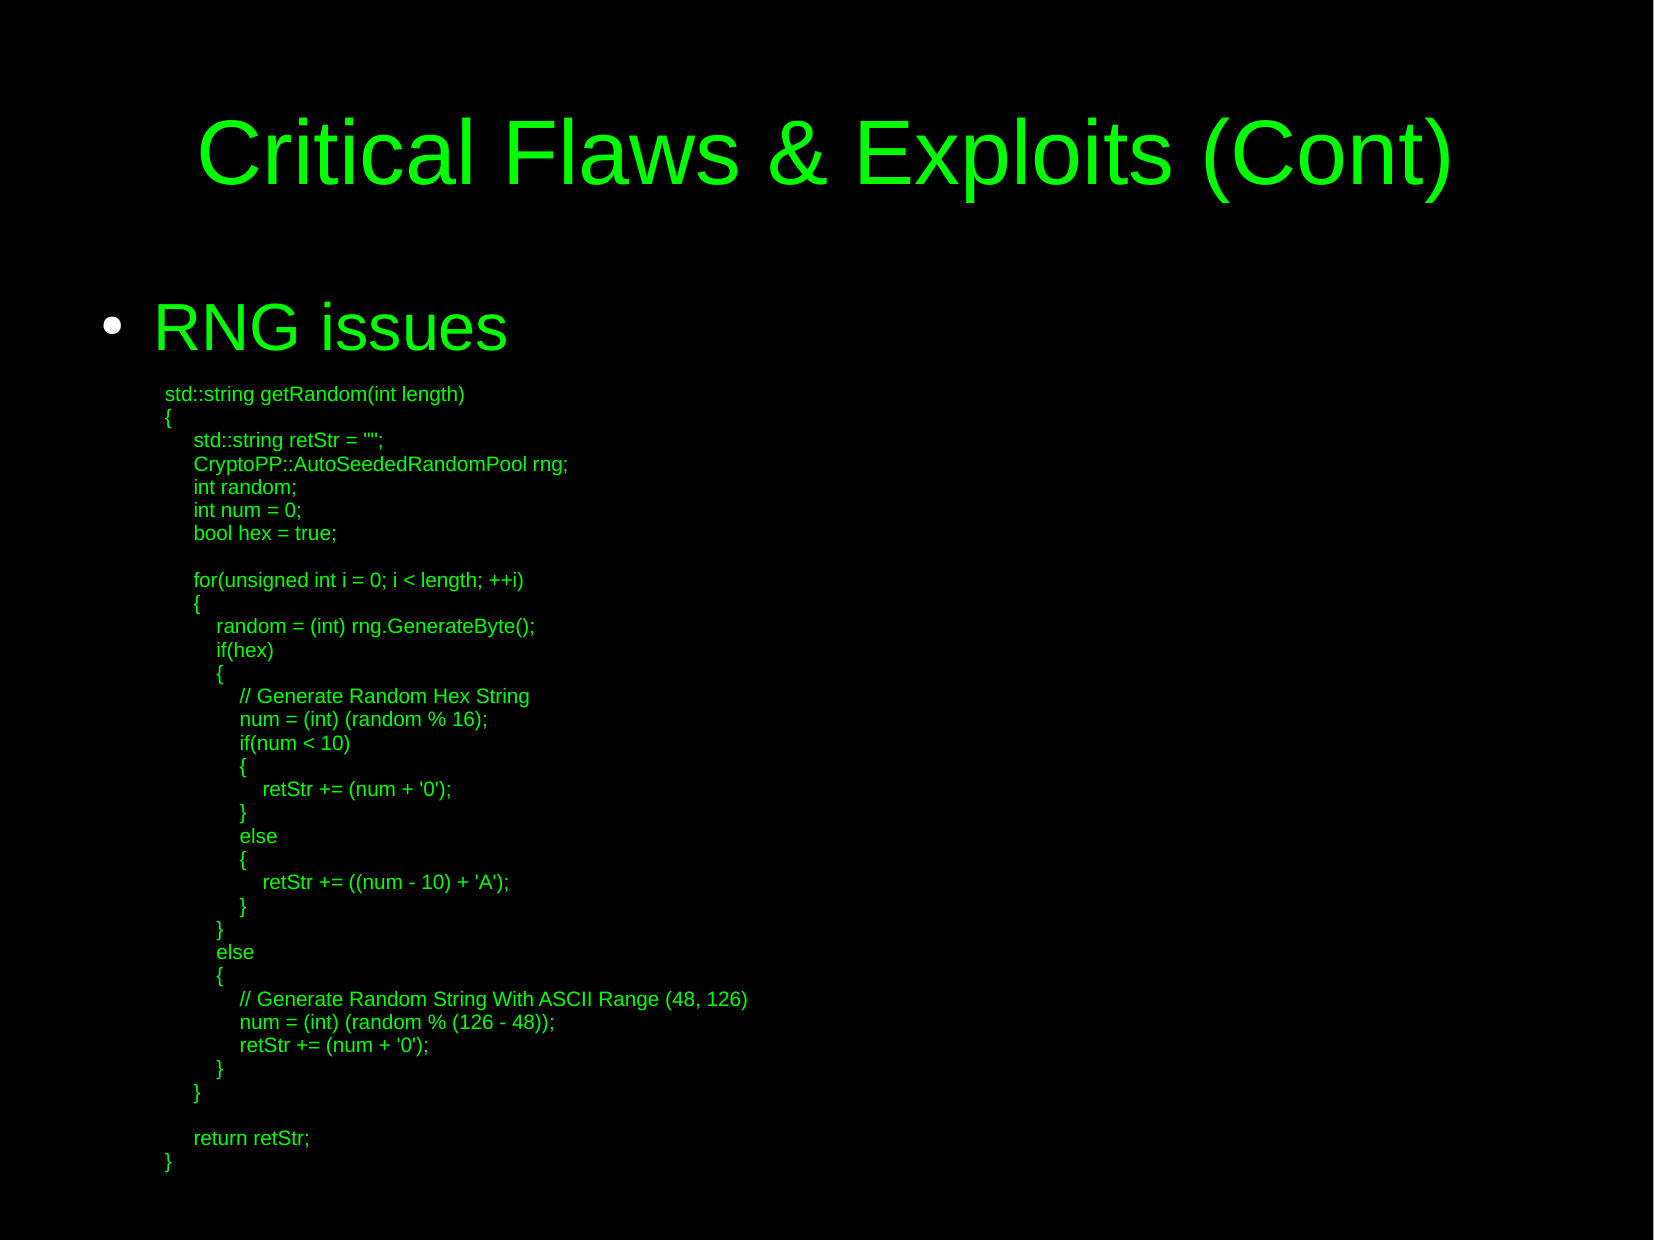

# Critical Flaws & Exploits (Cont)
RNG issues
std::string getRandom(int length)
{
 std::string retStr = "";
 CryptoPP::AutoSeededRandomPool rng;
 int random;
 int num = 0;
 bool hex = true;
 for(unsigned int i = 0; i < length; ++i)
 {
 random = (int) rng.GenerateByte();
 if(hex)
 {
 // Generate Random Hex String
 num = (int) (random % 16);
 if(num < 10)
 {
 retStr += (num + '0');
 }
 else
 {
 retStr += ((num - 10) + 'A');
 }
 }
 else
 {
 // Generate Random String With ASCII Range (48, 126)
 num = (int) (random % (126 - 48));
 retStr += (num + '0');
 }
 }
 return retStr;
}